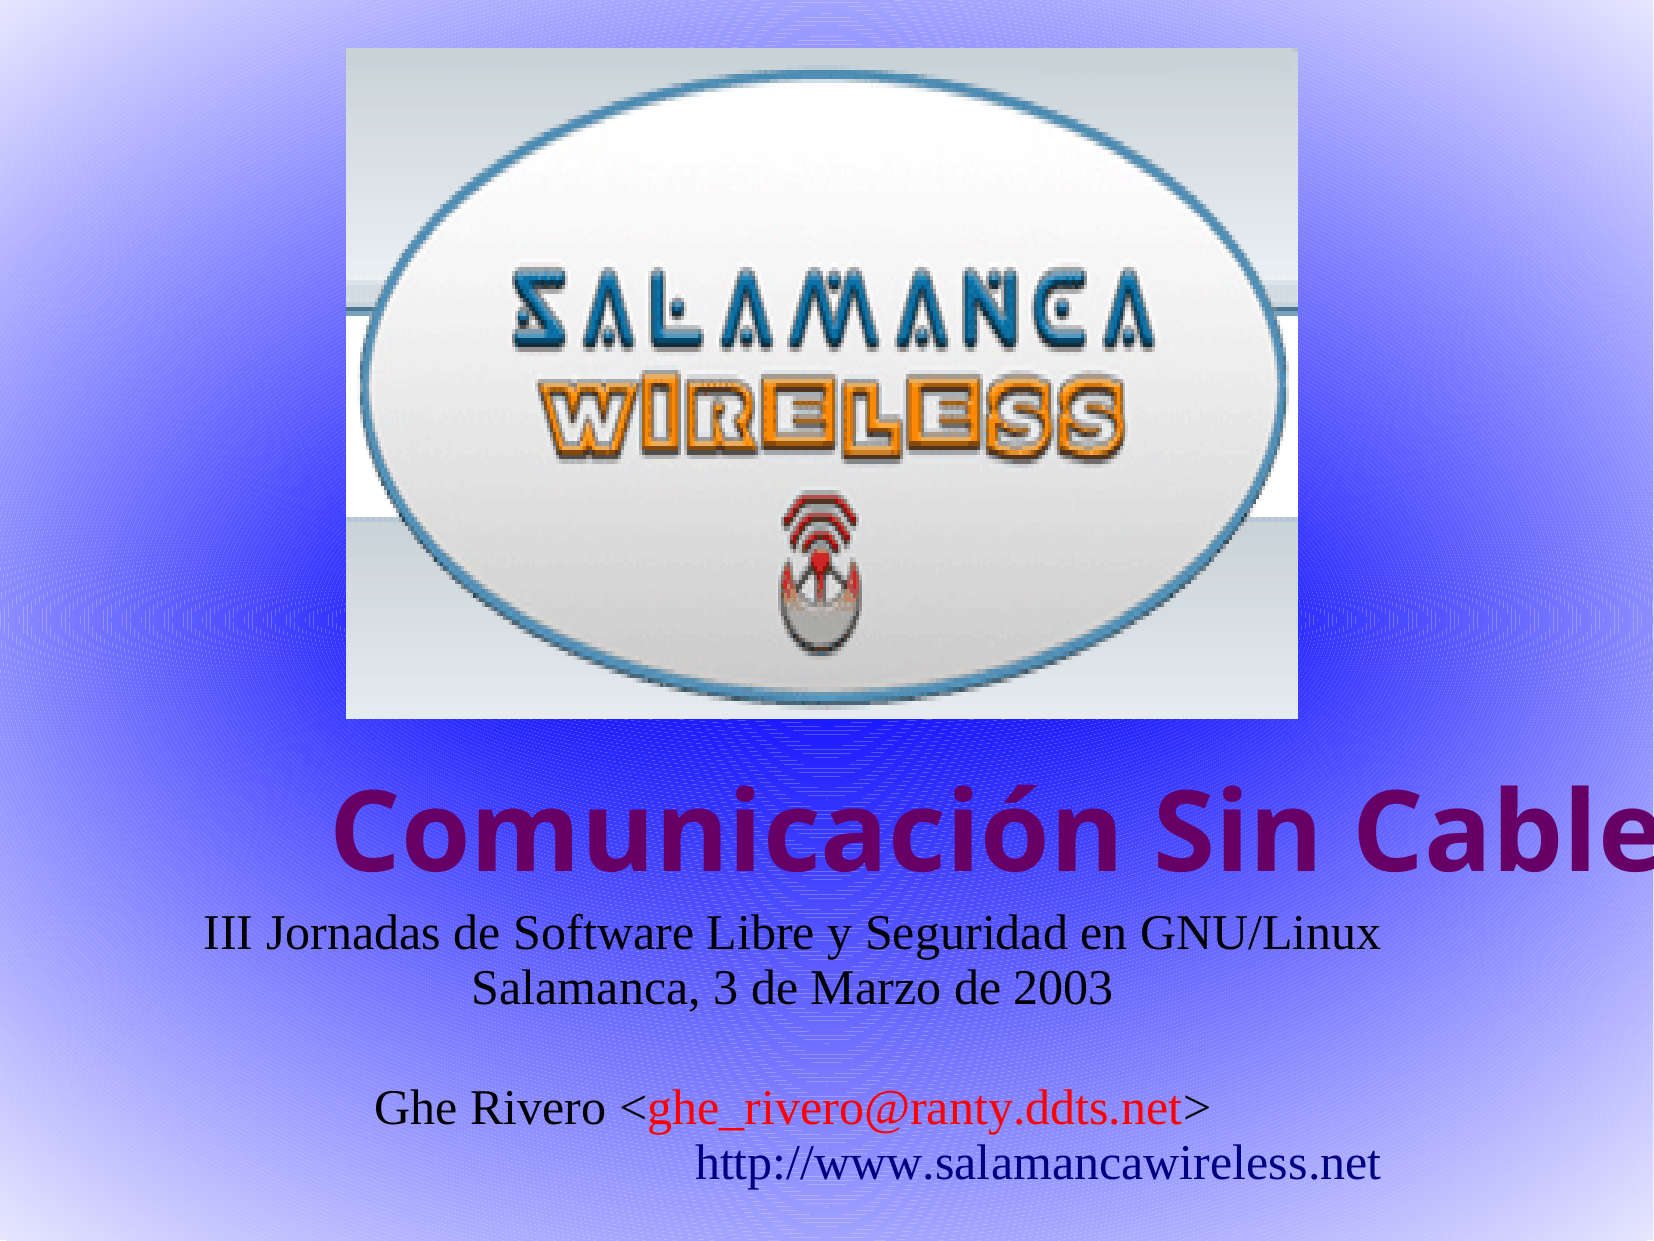

Comunicación Sin Cables
III Jornadas de Software Libre y Seguridad en GNU/Linux
Salamanca, 3 de Marzo de 2003
Ghe Rivero <ghe_rivero@ranty.ddts.net>
http://www.salamancawireless.net